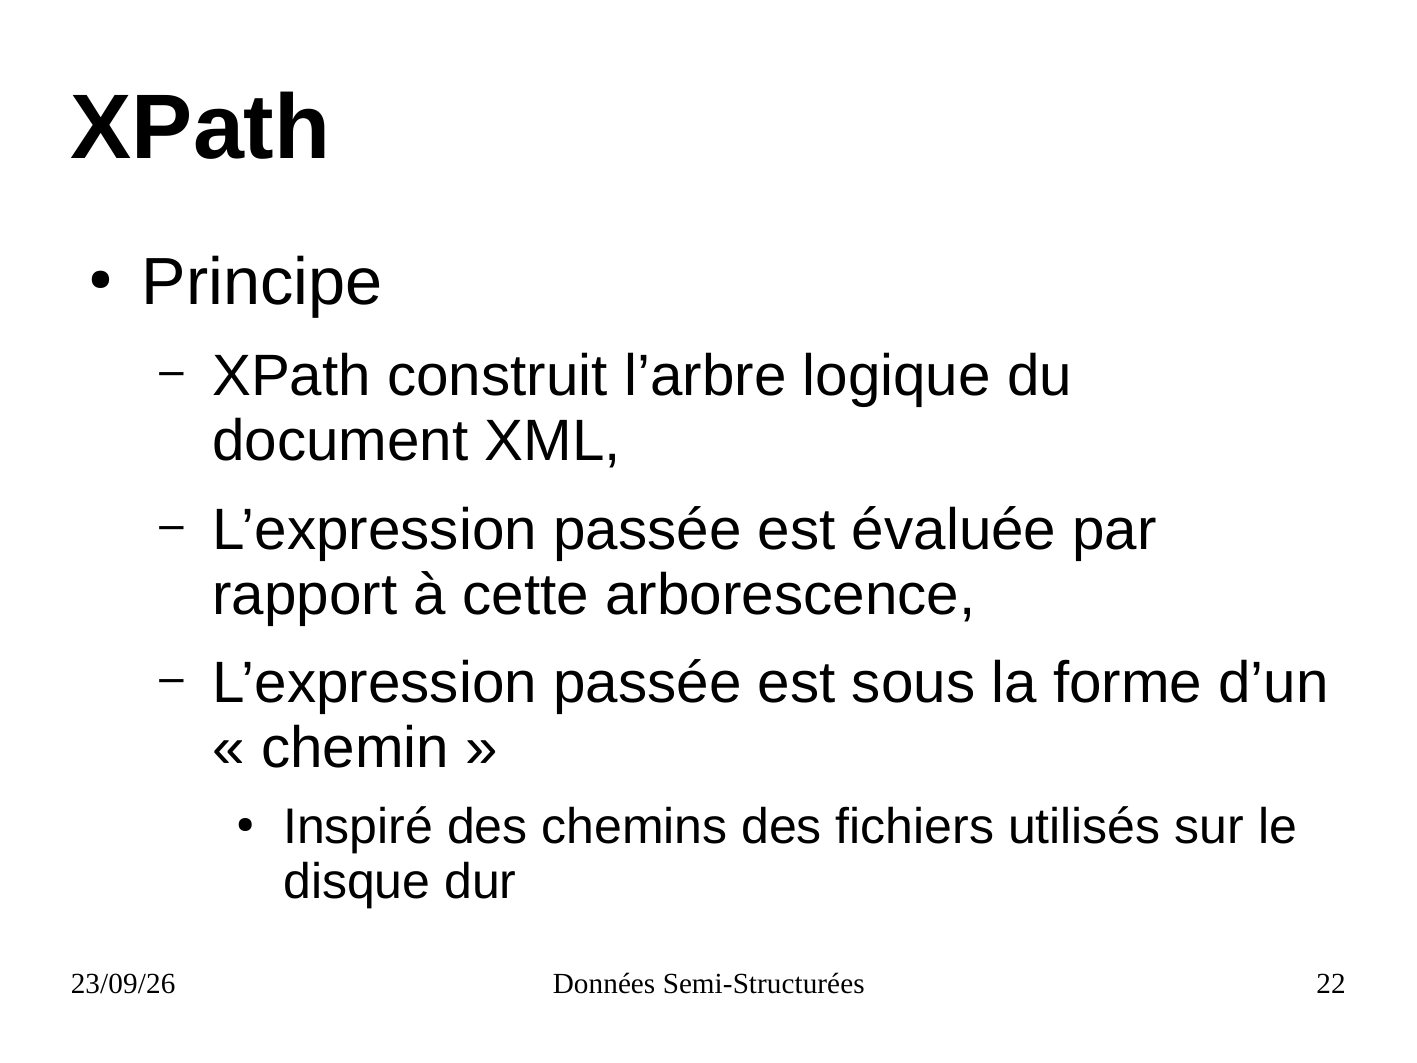

# XPath
Principe
XPath construit l’arbre logique du document XML,
L’expression passée est évaluée par rapport à cette arborescence,
L’expression passée est sous la forme d’un « chemin »
Inspiré des chemins des fichiers utilisés sur le disque dur
Données Semi-Structurées
22